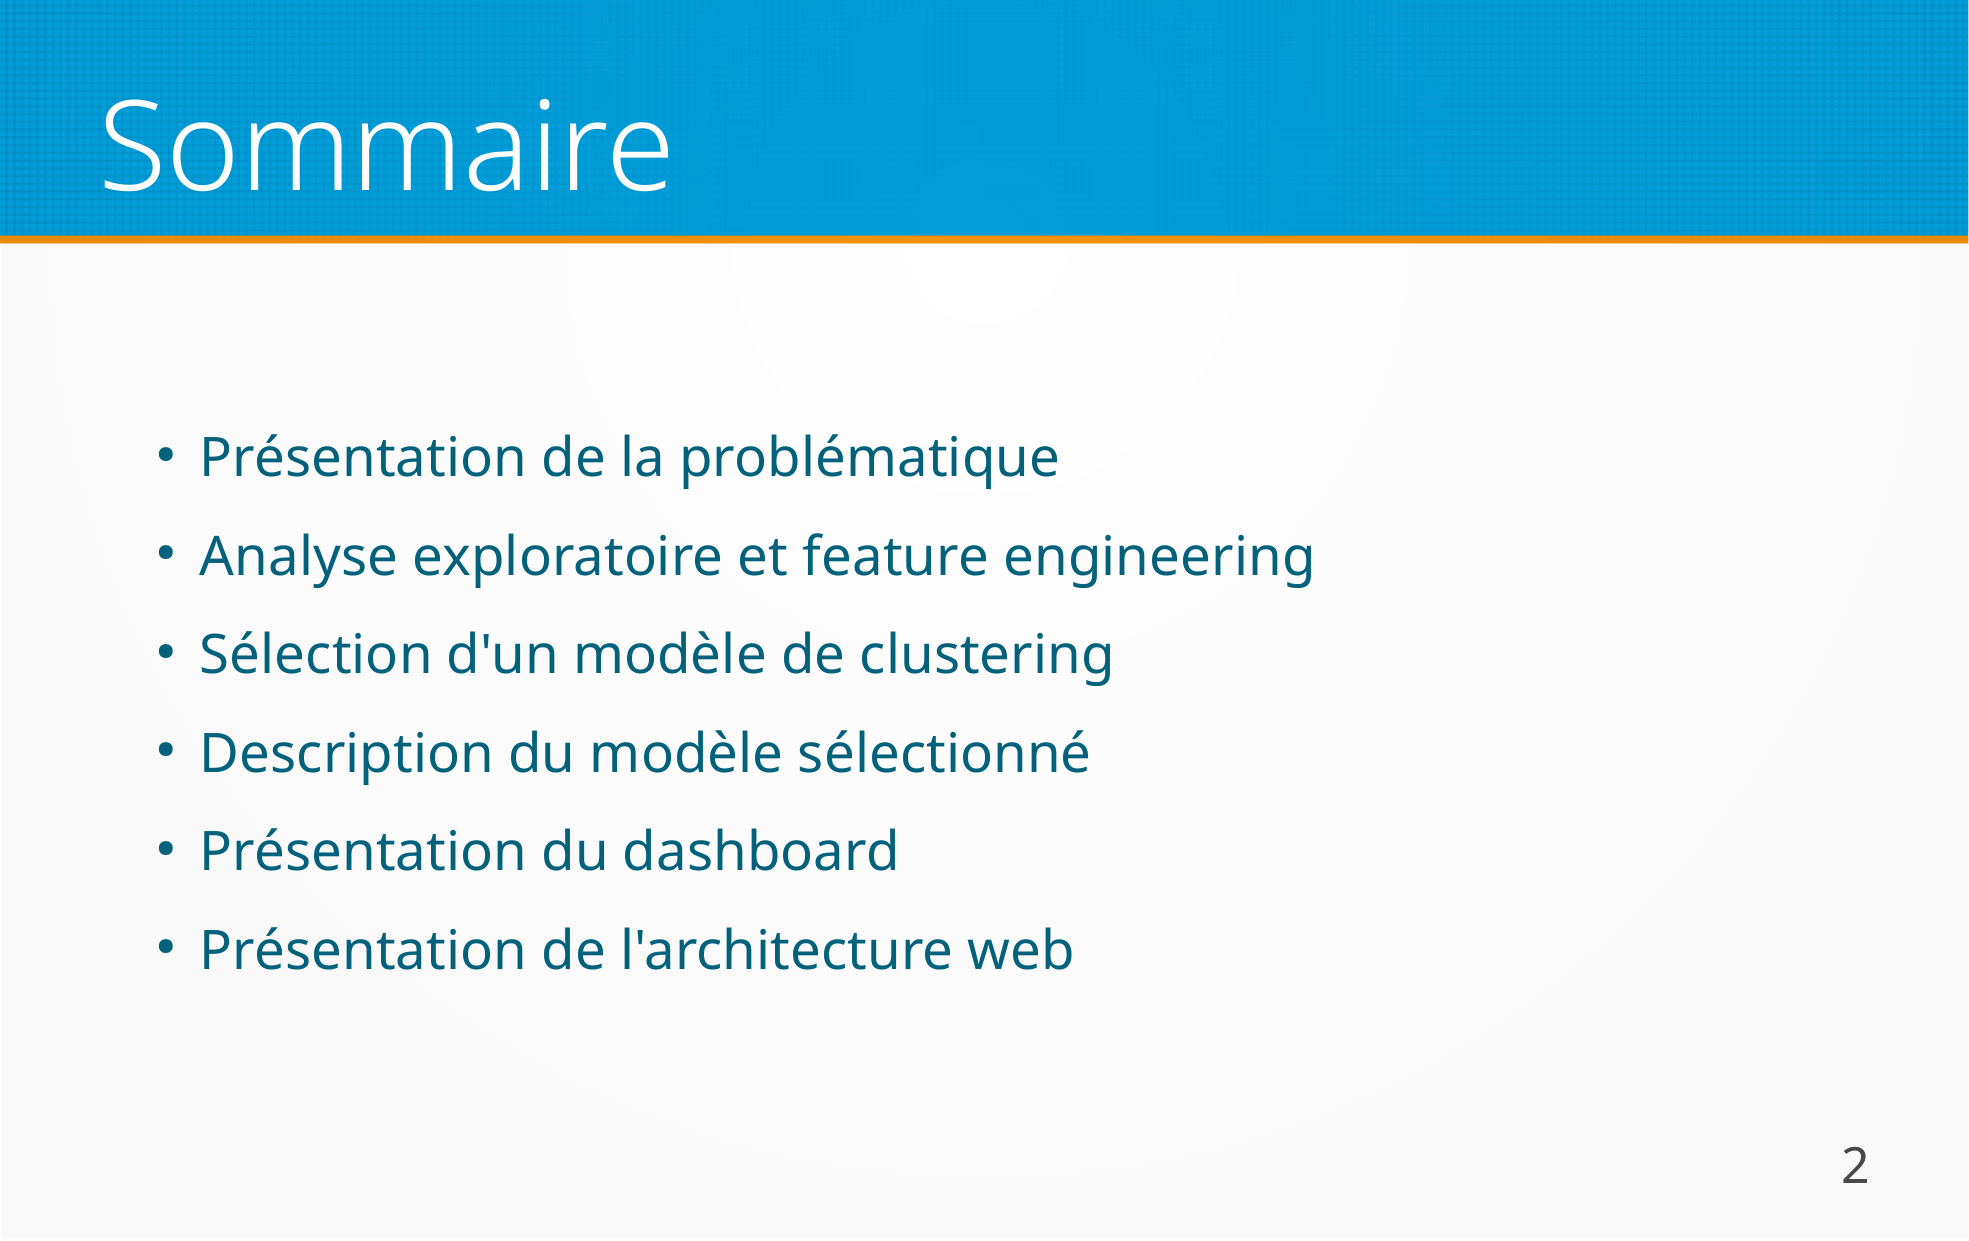

# Sommaire
Présentation de la problématique
Analyse exploratoire et feature engineering
Sélection d'un modèle de clustering
Description du modèle sélectionné
Présentation du dashboard
Présentation de l'architecture web
2